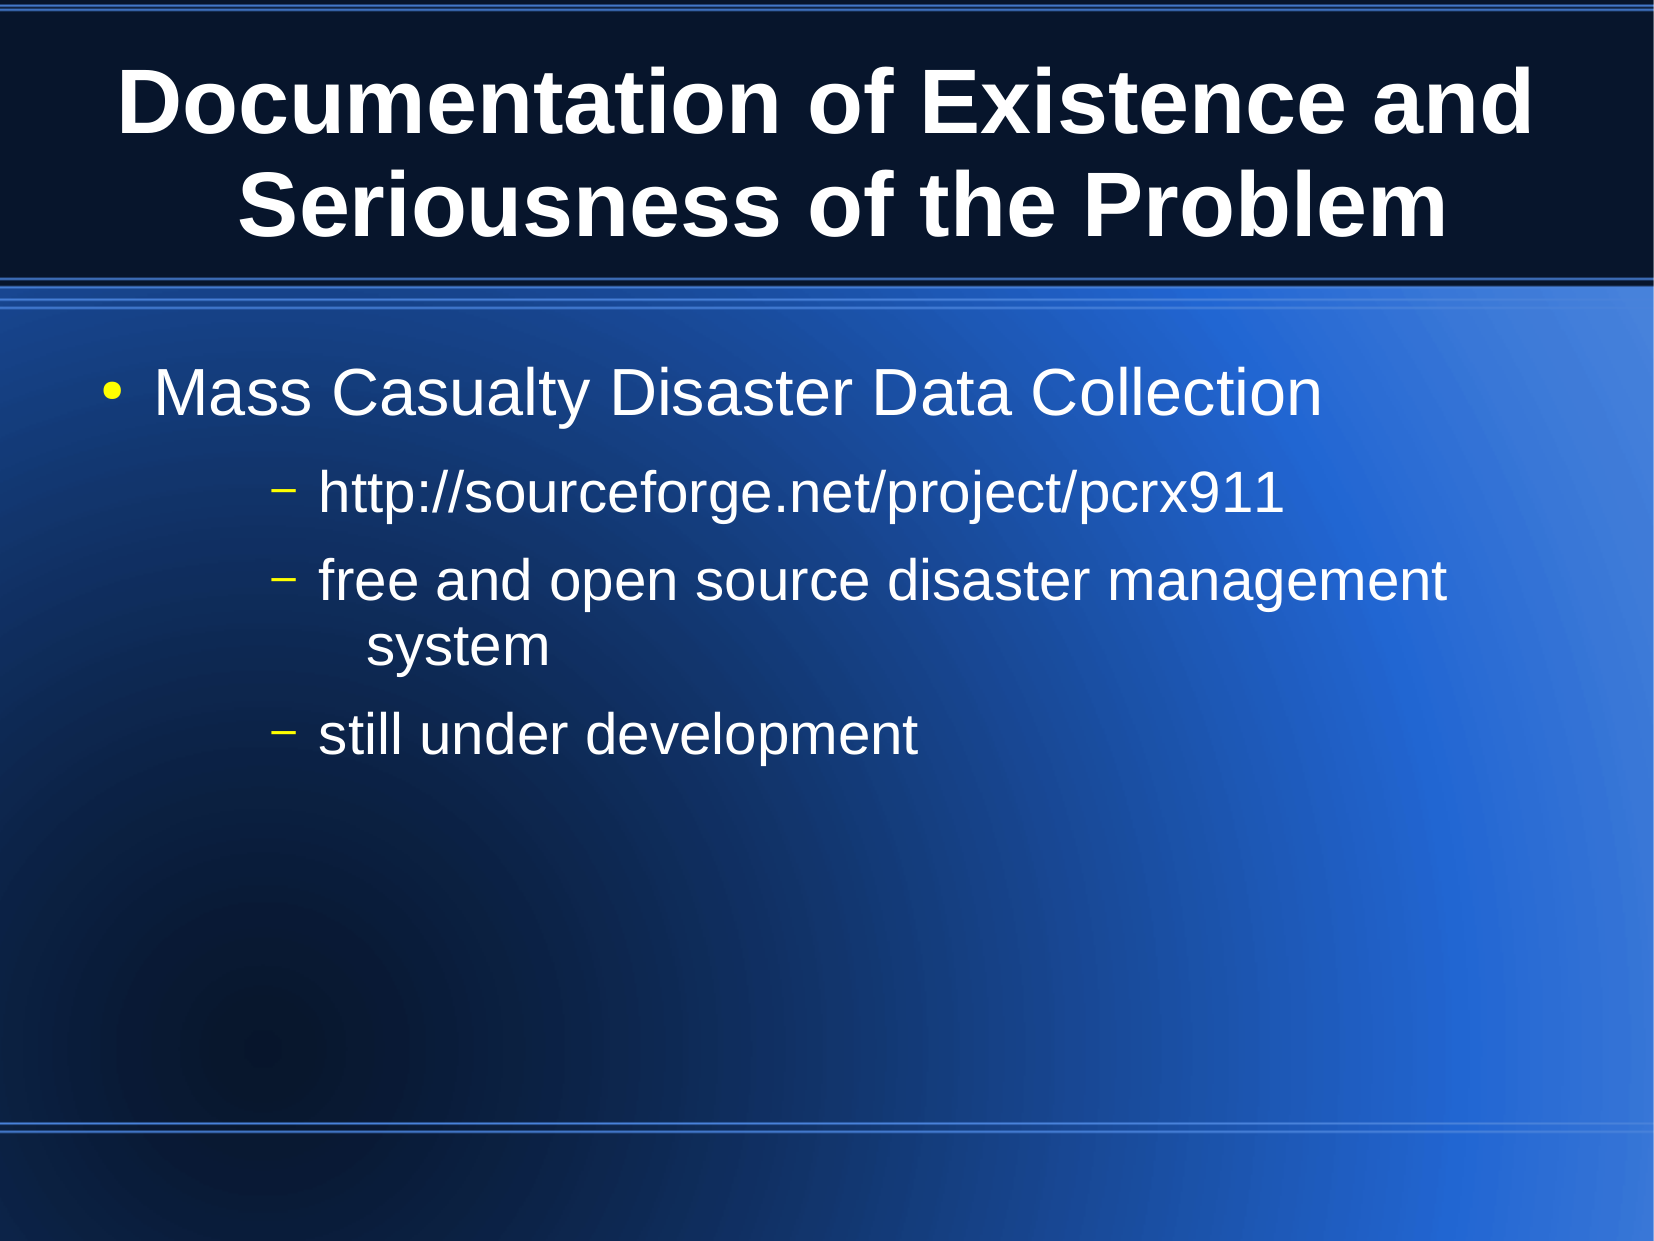

# Documentation of Existence and Seriousness of the Problem
Mass Casualty Disaster Data Collection
http://sourceforge.net/project/pcrx911
free and open source disaster management system
still under development